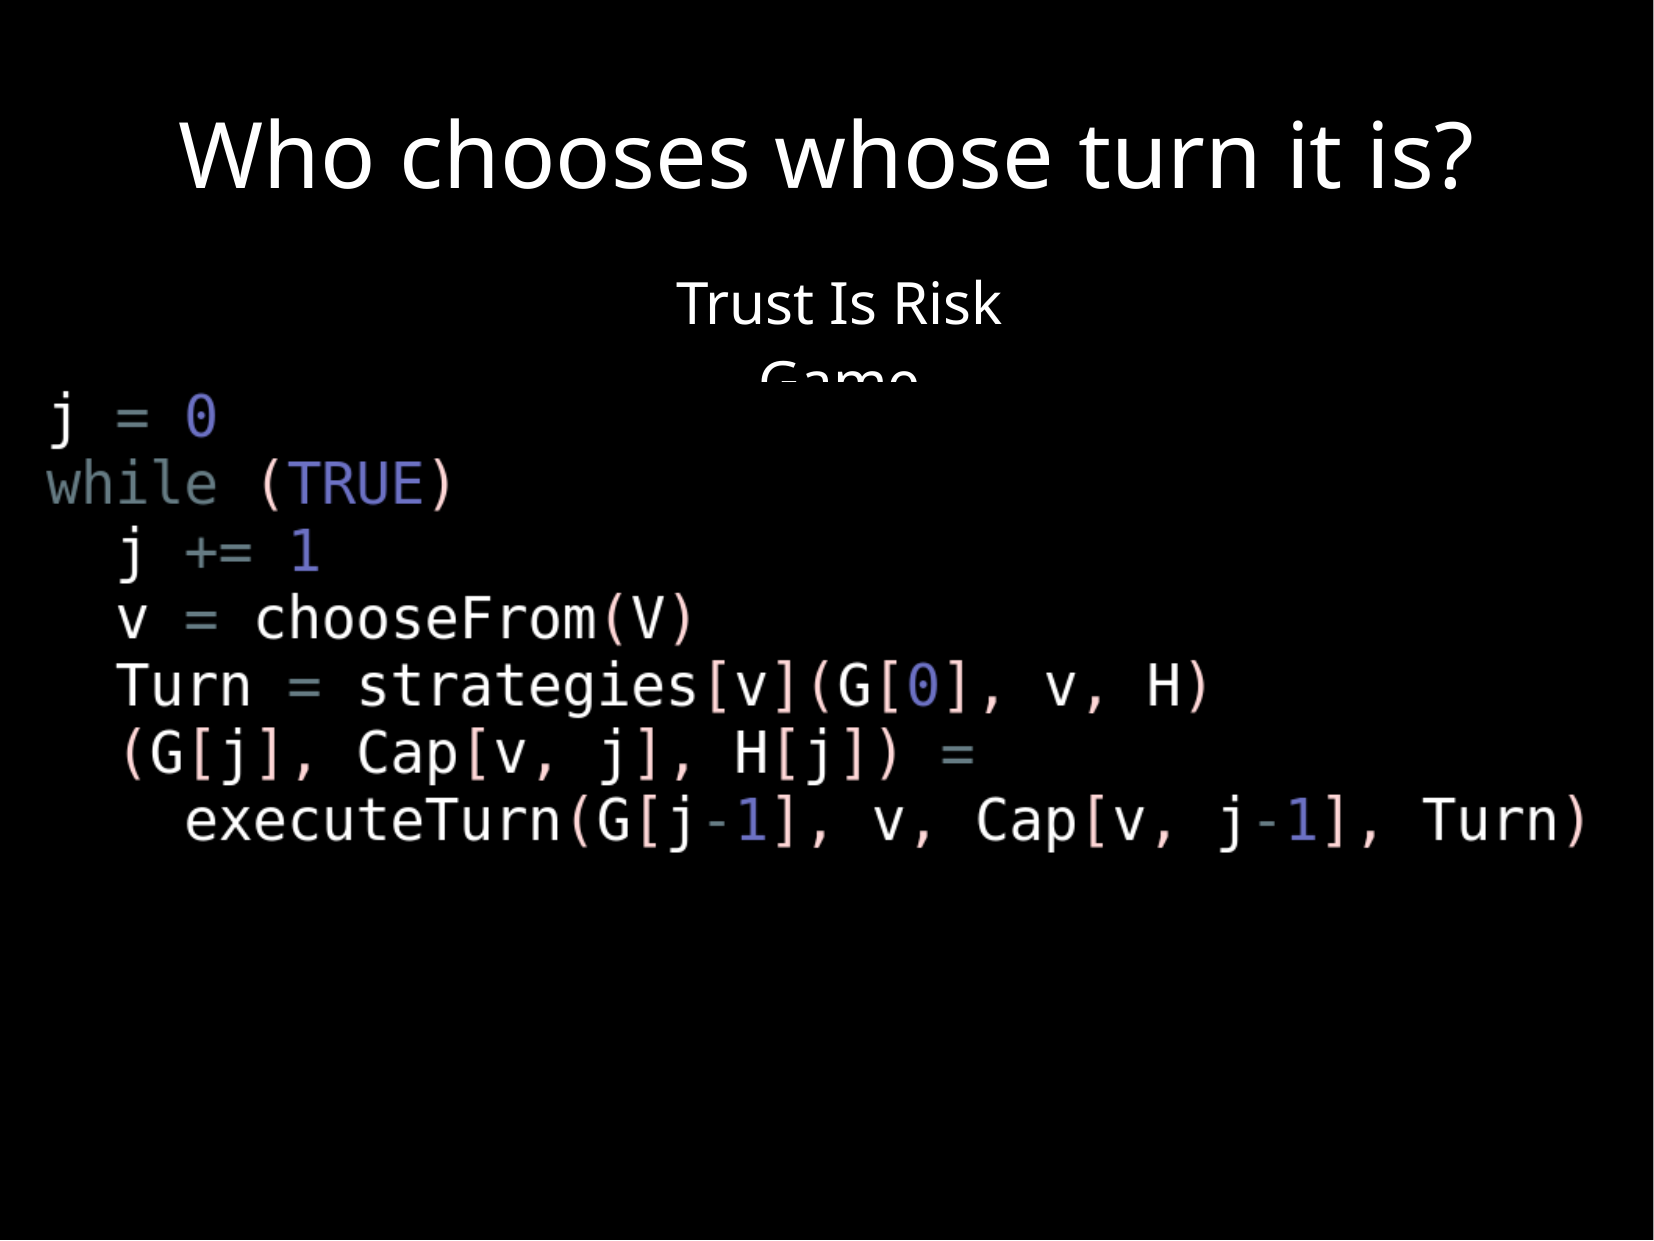

# Who chooses whose turn it is?
Trust Is Risk Game